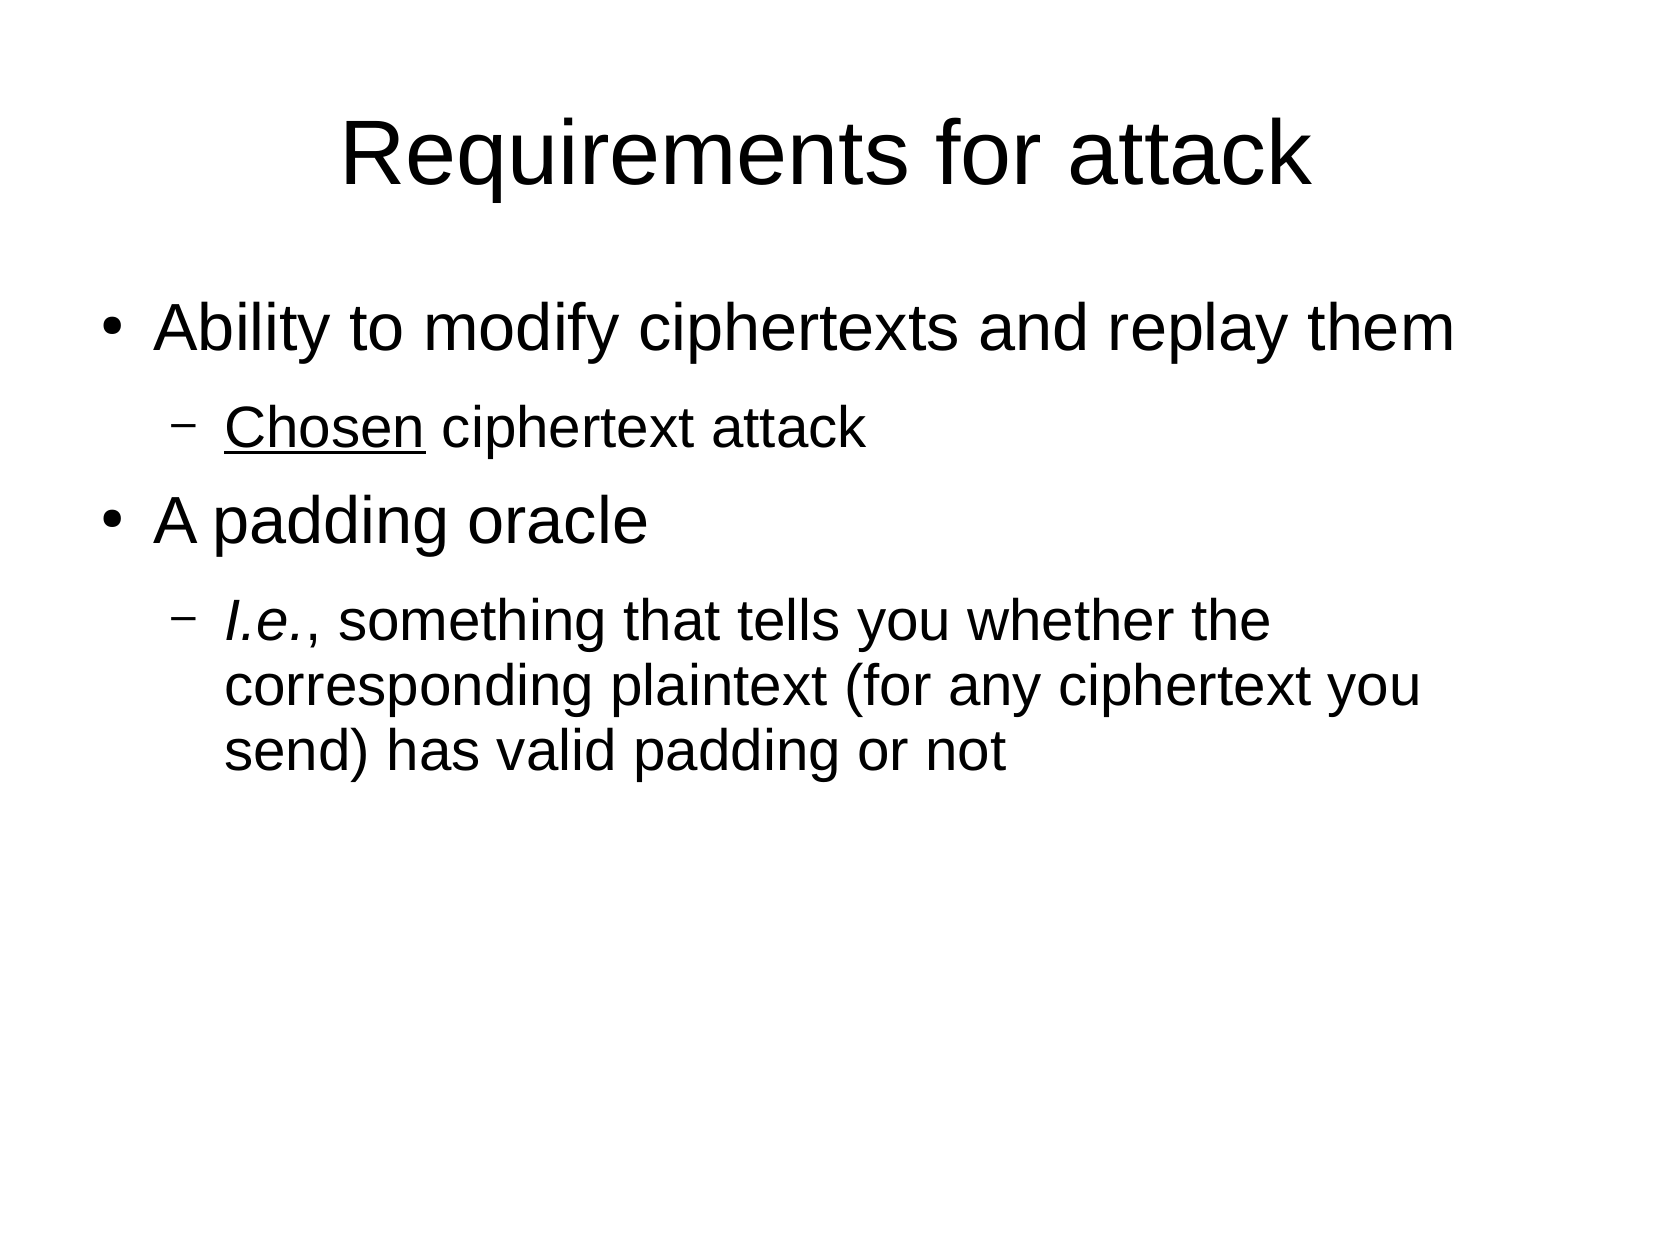

# Requirements for attack
Ability to modify ciphertexts and replay them
Chosen ciphertext attack
A padding oracle
I.e., something that tells you whether the corresponding plaintext (for any ciphertext you send) has valid padding or not